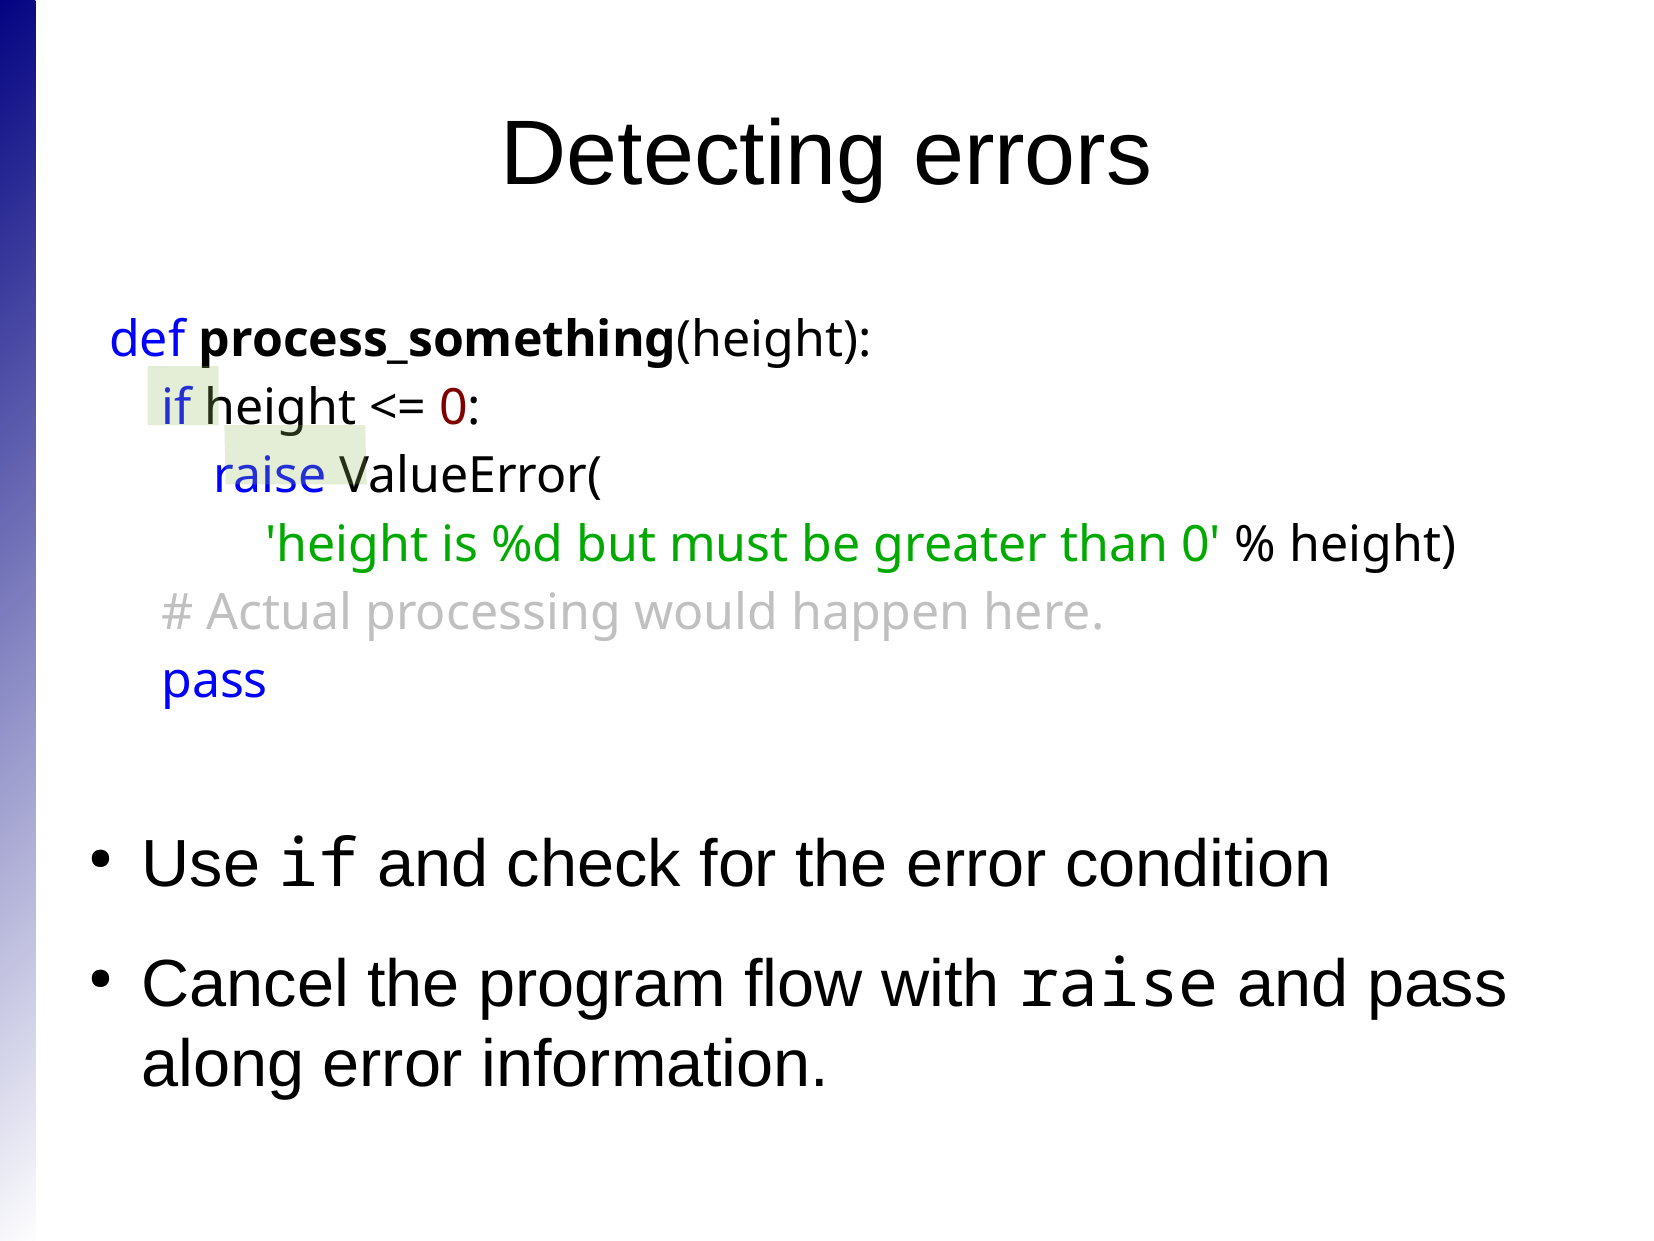

# Detecting errors
def process_something(height):
 if height <= 0:
 raise ValueError(
 'height is %d but must be greater than 0' % height)
 # Actual processing would happen here.
 pass
Use if and check for the error condition
Cancel the program flow with raise and pass along error information.